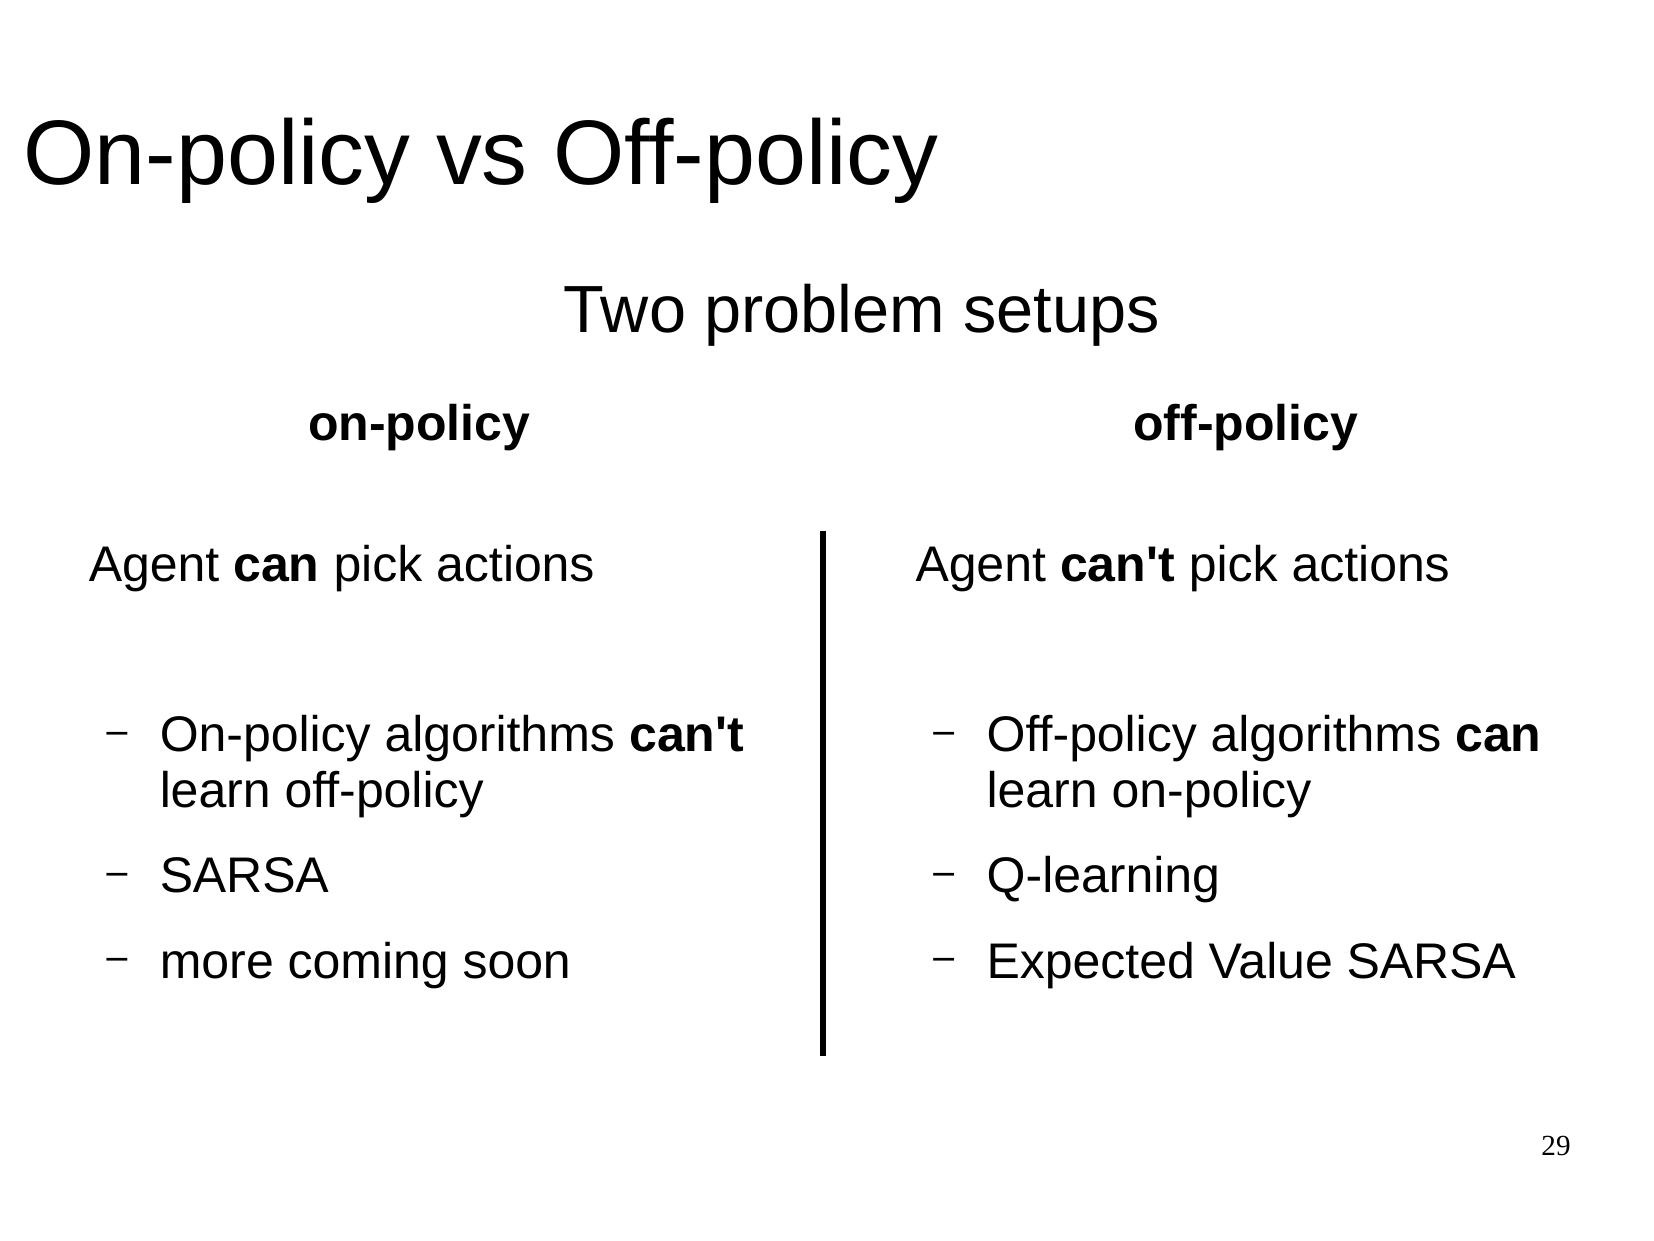

# On-policy vs Off-policy
Two problem setups
off-policy
Agent can't pick actions
Off-policy algorithms can
learn on-policy
Q-learning
Expected Value SARSA
on-policy
Agent can pick actions
On-policy algorithms can't learn off-policy
SARSA
more coming soon
29